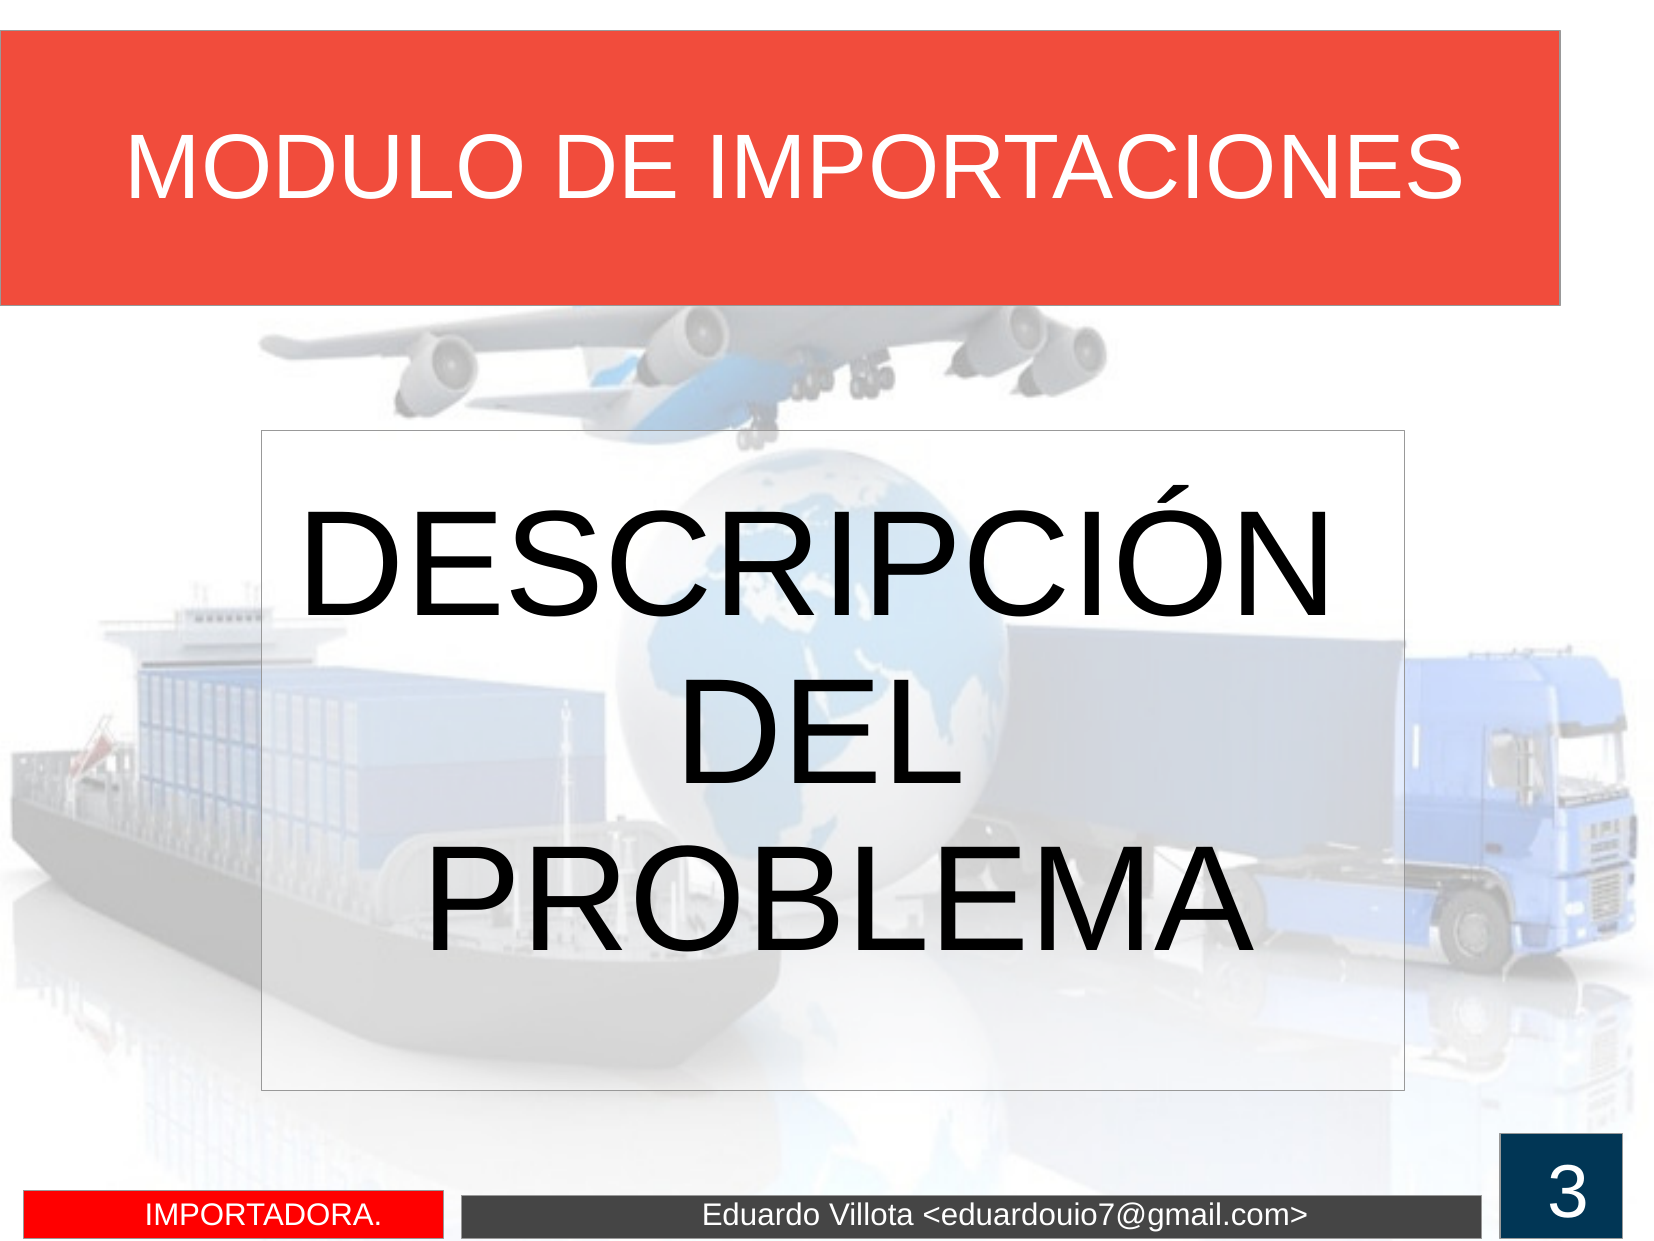

MODULO DE IMPORTACIONES
DESCRIPCIÓN
DEL
PROBLEMA
3
IMPORTADORA.
Eduardo Villota <eduardouio7@gmail.com>